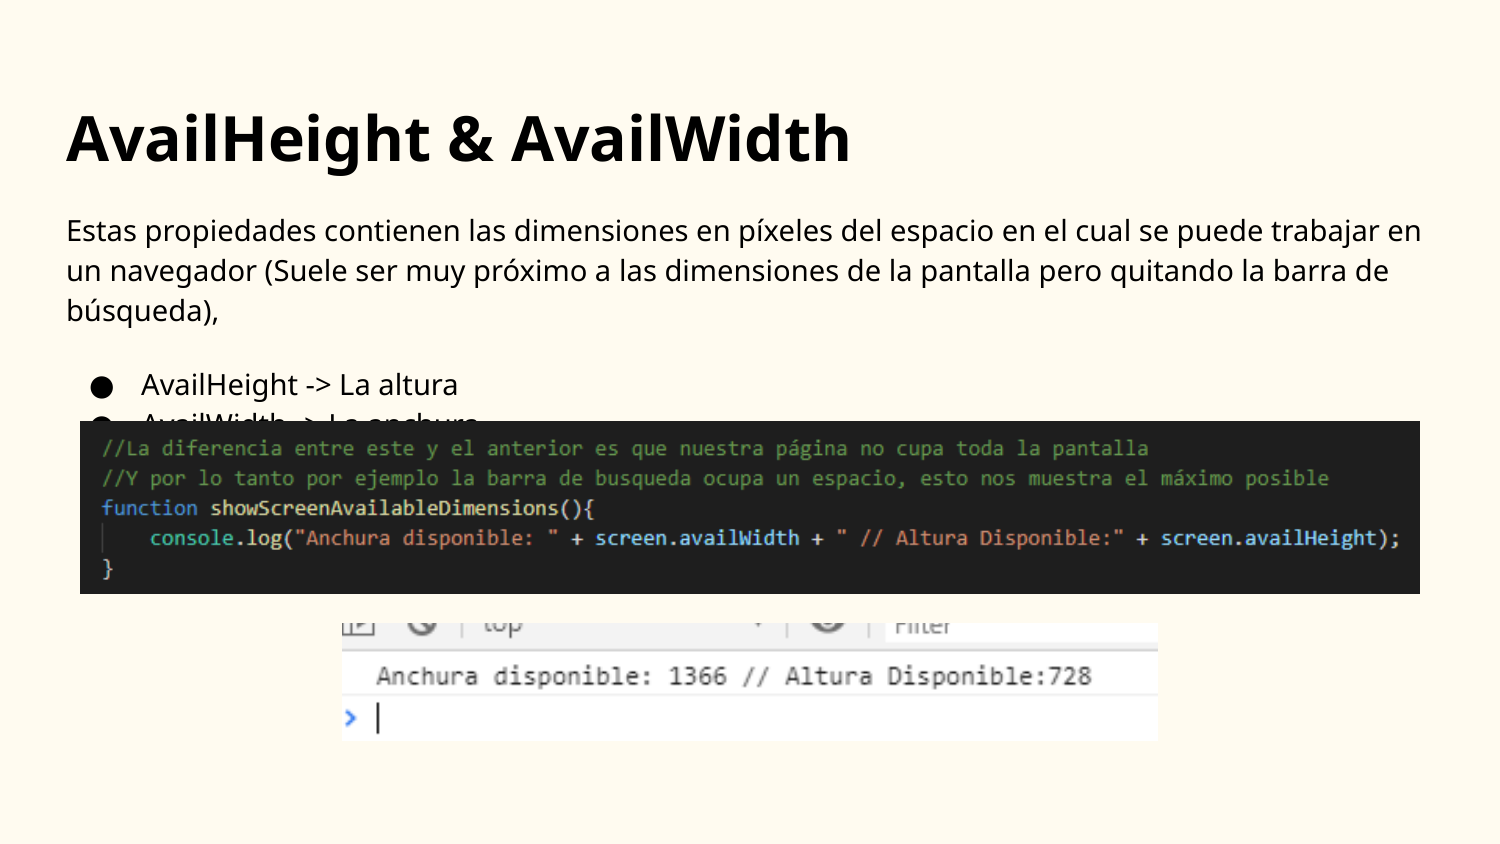

# AvailHeight & AvailWidth
Estas propiedades contienen las dimensiones en píxeles del espacio en el cual se puede trabajar en un navegador (Suele ser muy próximo a las dimensiones de la pantalla pero quitando la barra de búsqueda),
AvailHeight -> La altura
AvailWidth -> La anchura